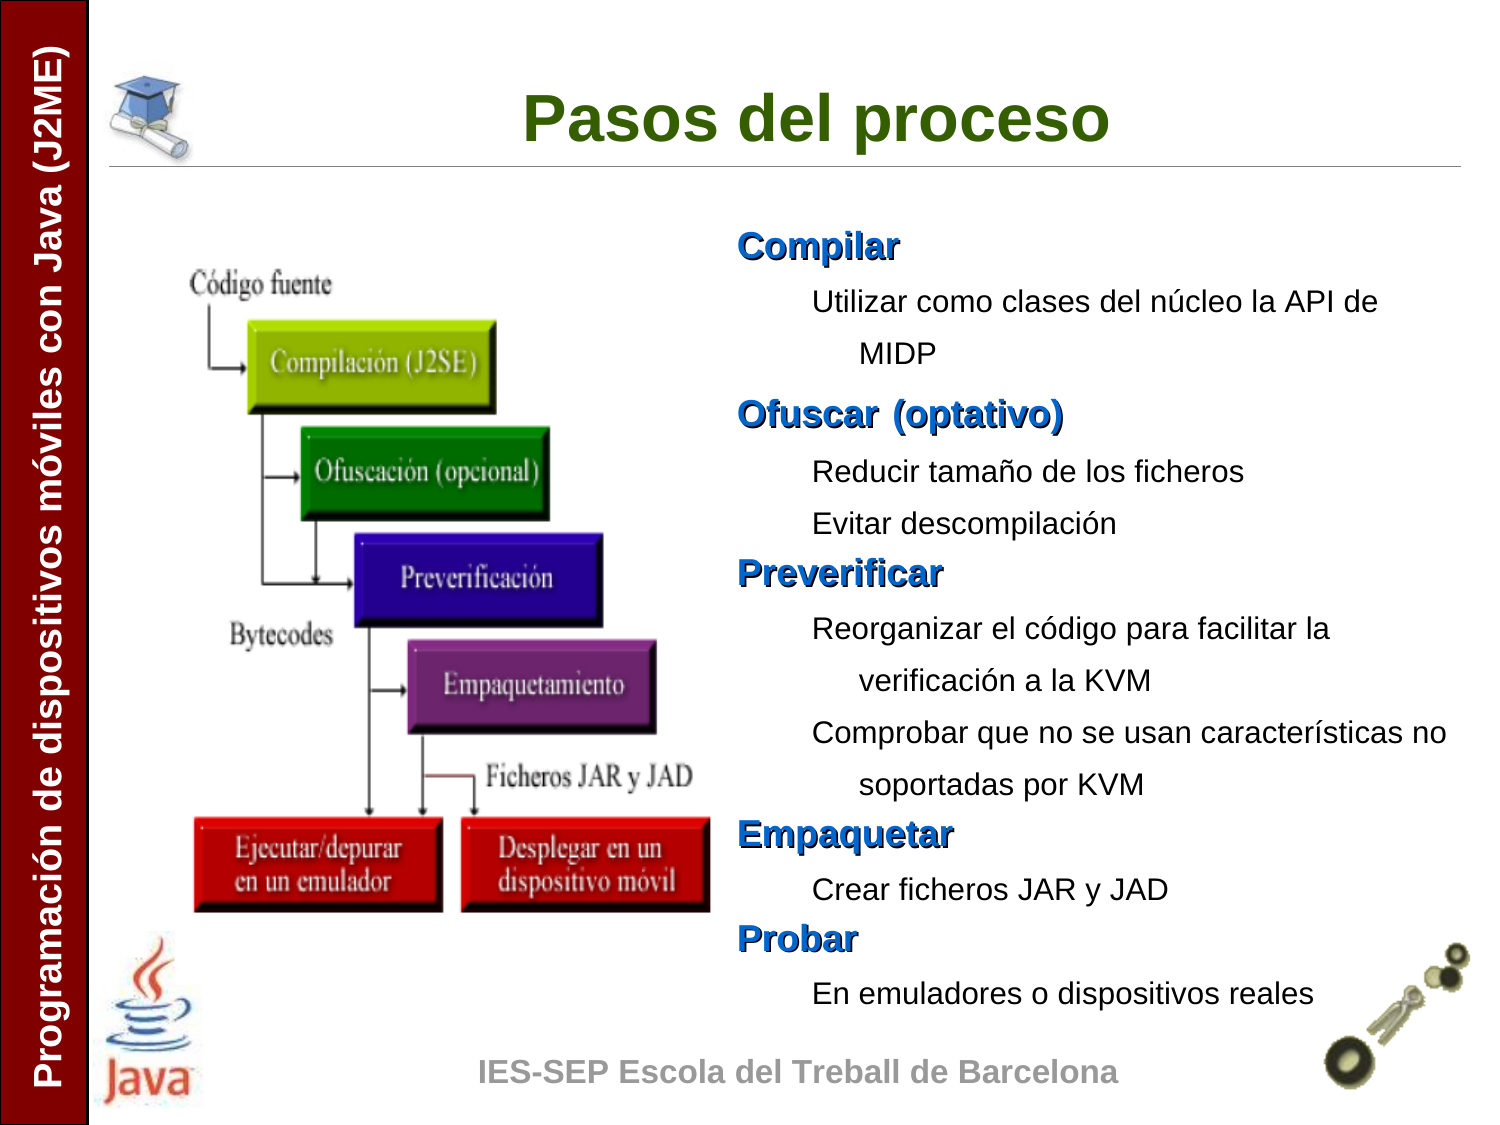

# Pasos del proceso
Compilar
Utilizar como clases del núcleo la API de MIDP
Ofuscar (optativo)
Reducir tamaño de los ficheros
Evitar descompilación
Preverificar
Reorganizar el código para facilitar la verificación a la KVM
Comprobar que no se usan características no soportadas por KVM
Empaquetar
Crear ficheros JAR y JAD
Probar
En emuladores o dispositivos reales